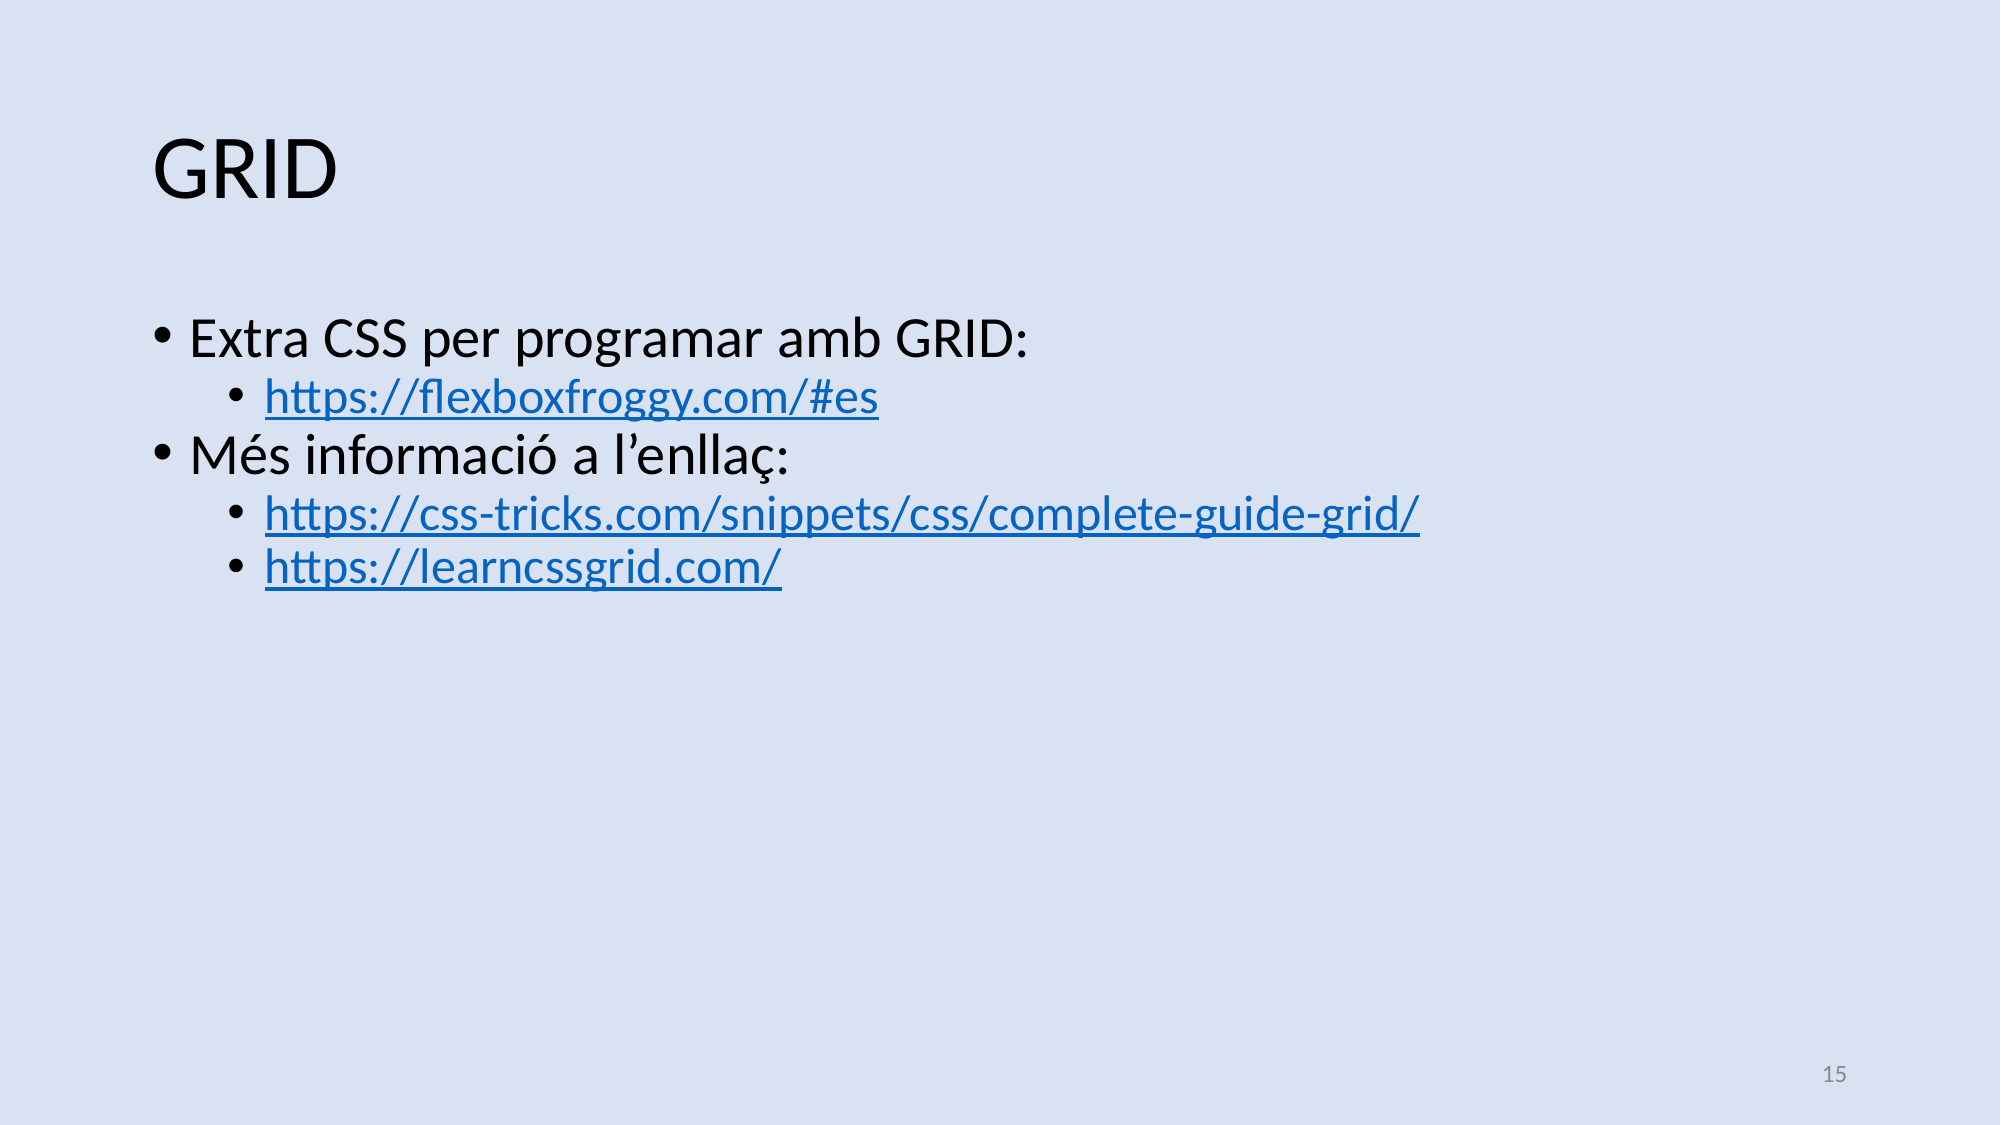

# GRID
Extra CSS per programar amb GRID:
https://flexboxfroggy.com/#es
Més informació a l’enllaç:
https://css-tricks.com/snippets/css/complete-guide-grid/
https://learncssgrid.com/